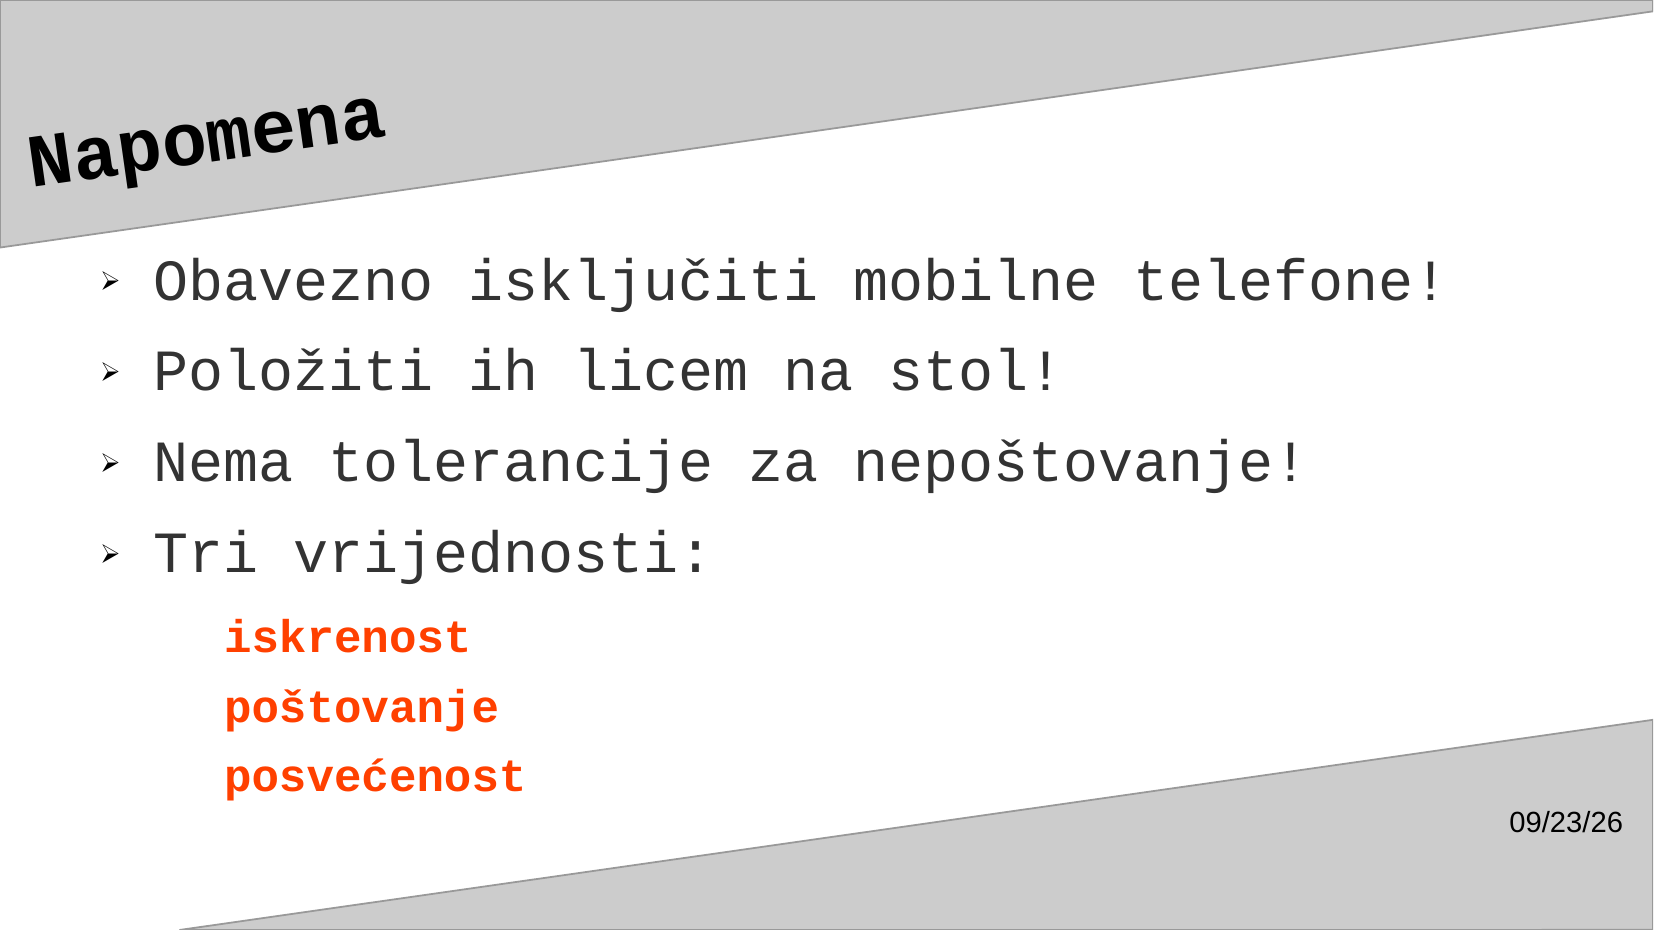

# Napomena
Obavezno isključiti mobilne telefone!
Položiti ih licem na stol!
Nema tolerancije za nepoštovanje!
Tri vrijednosti:
iskrenost
poštovanje
posvećenost
2